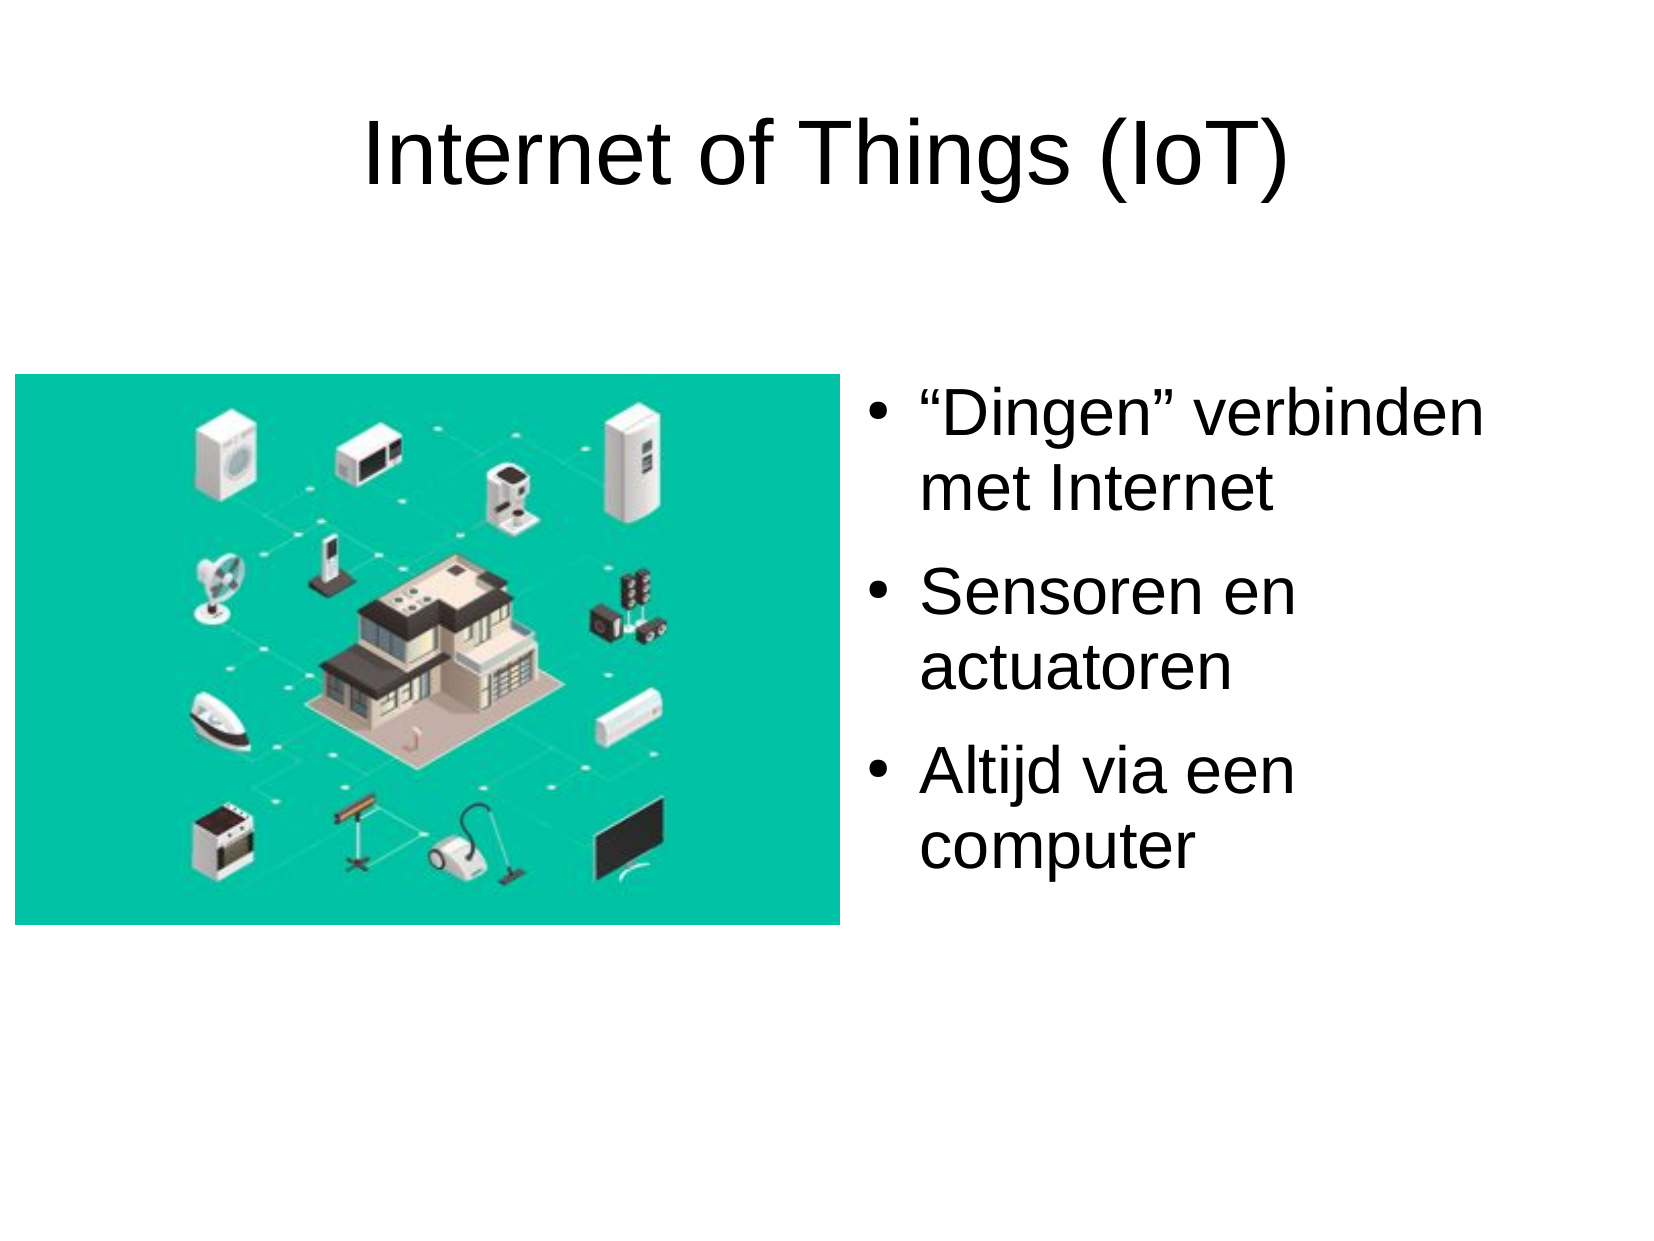

# Internet of Things (IoT)
“Dingen” verbinden met Internet
Sensoren en actuatoren
Altijd via een computer